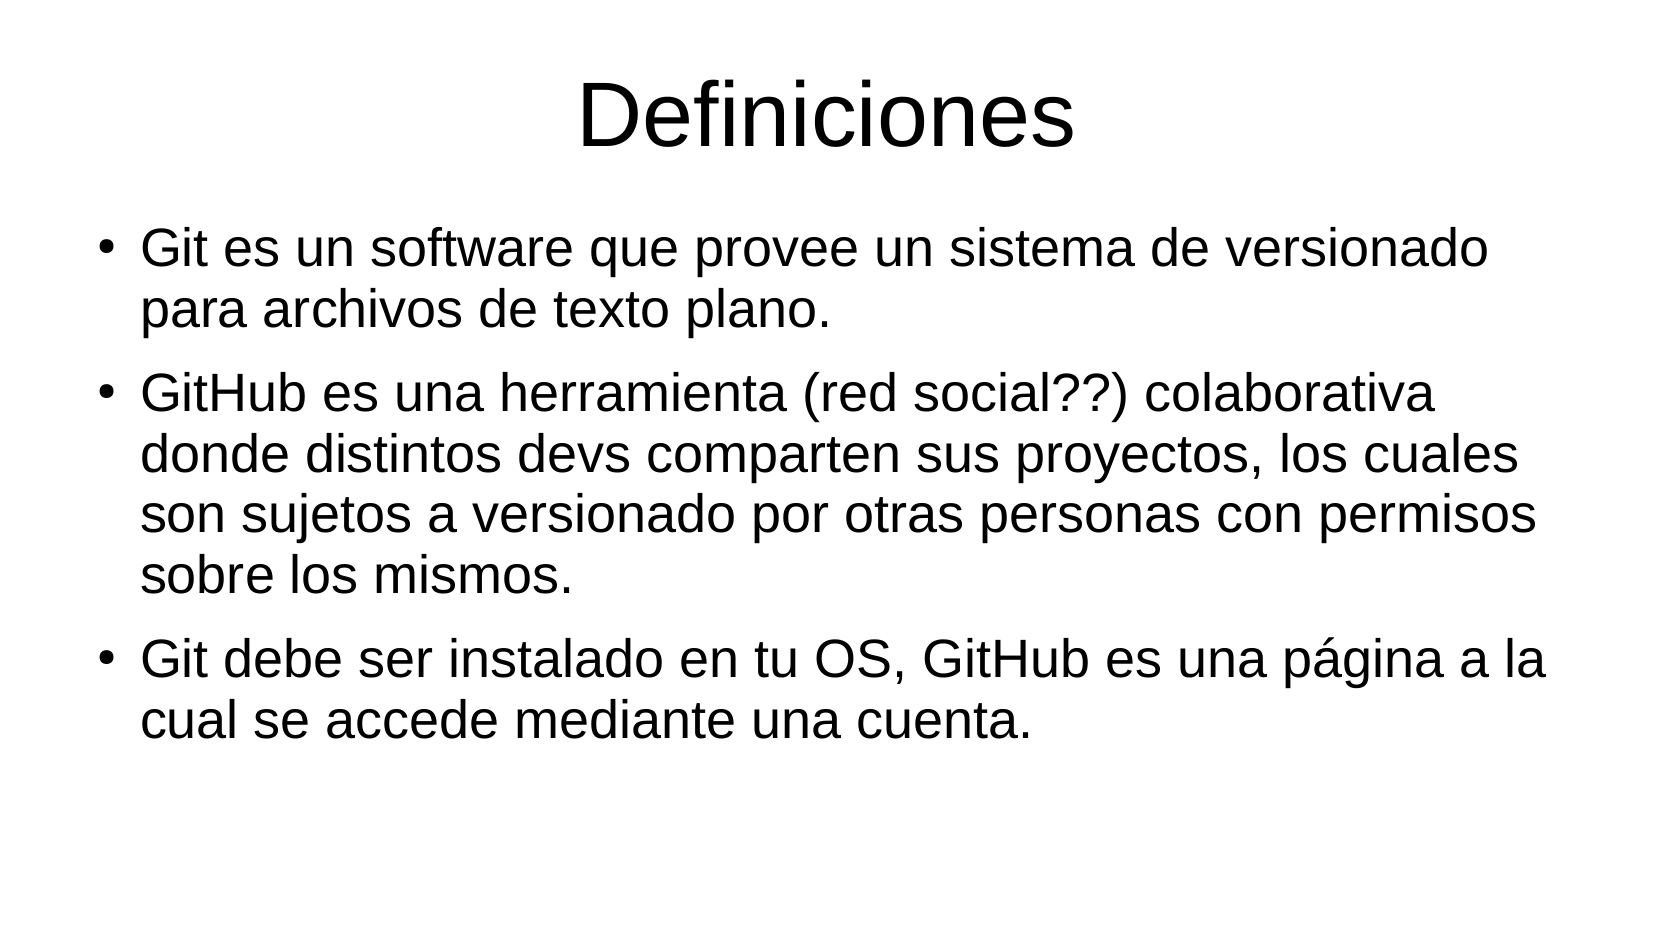

# Definiciones
Git es un software que provee un sistema de versionado para archivos de texto plano.
GitHub es una herramienta (red social??) colaborativa donde distintos devs comparten sus proyectos, los cuales son sujetos a versionado por otras personas con permisos sobre los mismos.
Git debe ser instalado en tu OS, GitHub es una página a la cual se accede mediante una cuenta.